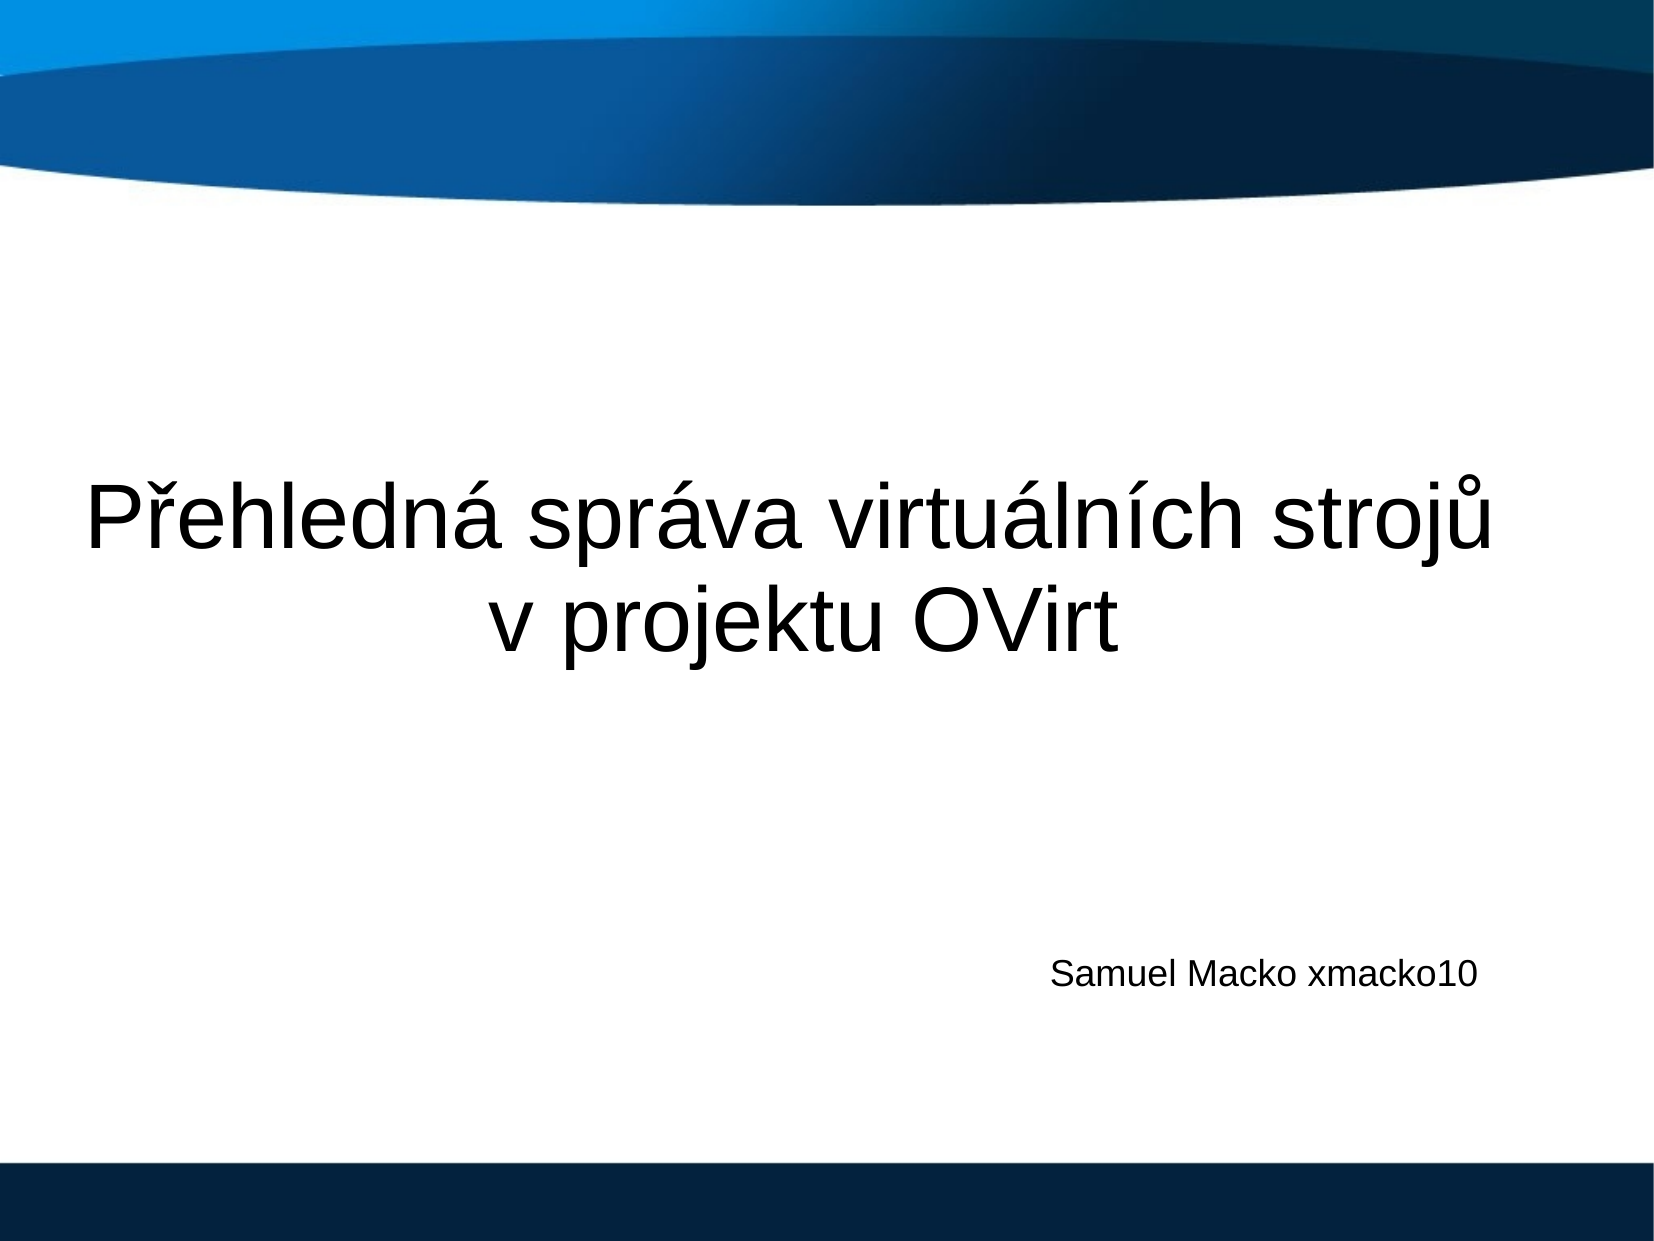

# Přehledná správa virtuálních strojů v projektu OVirt
Samuel Macko xmacko10